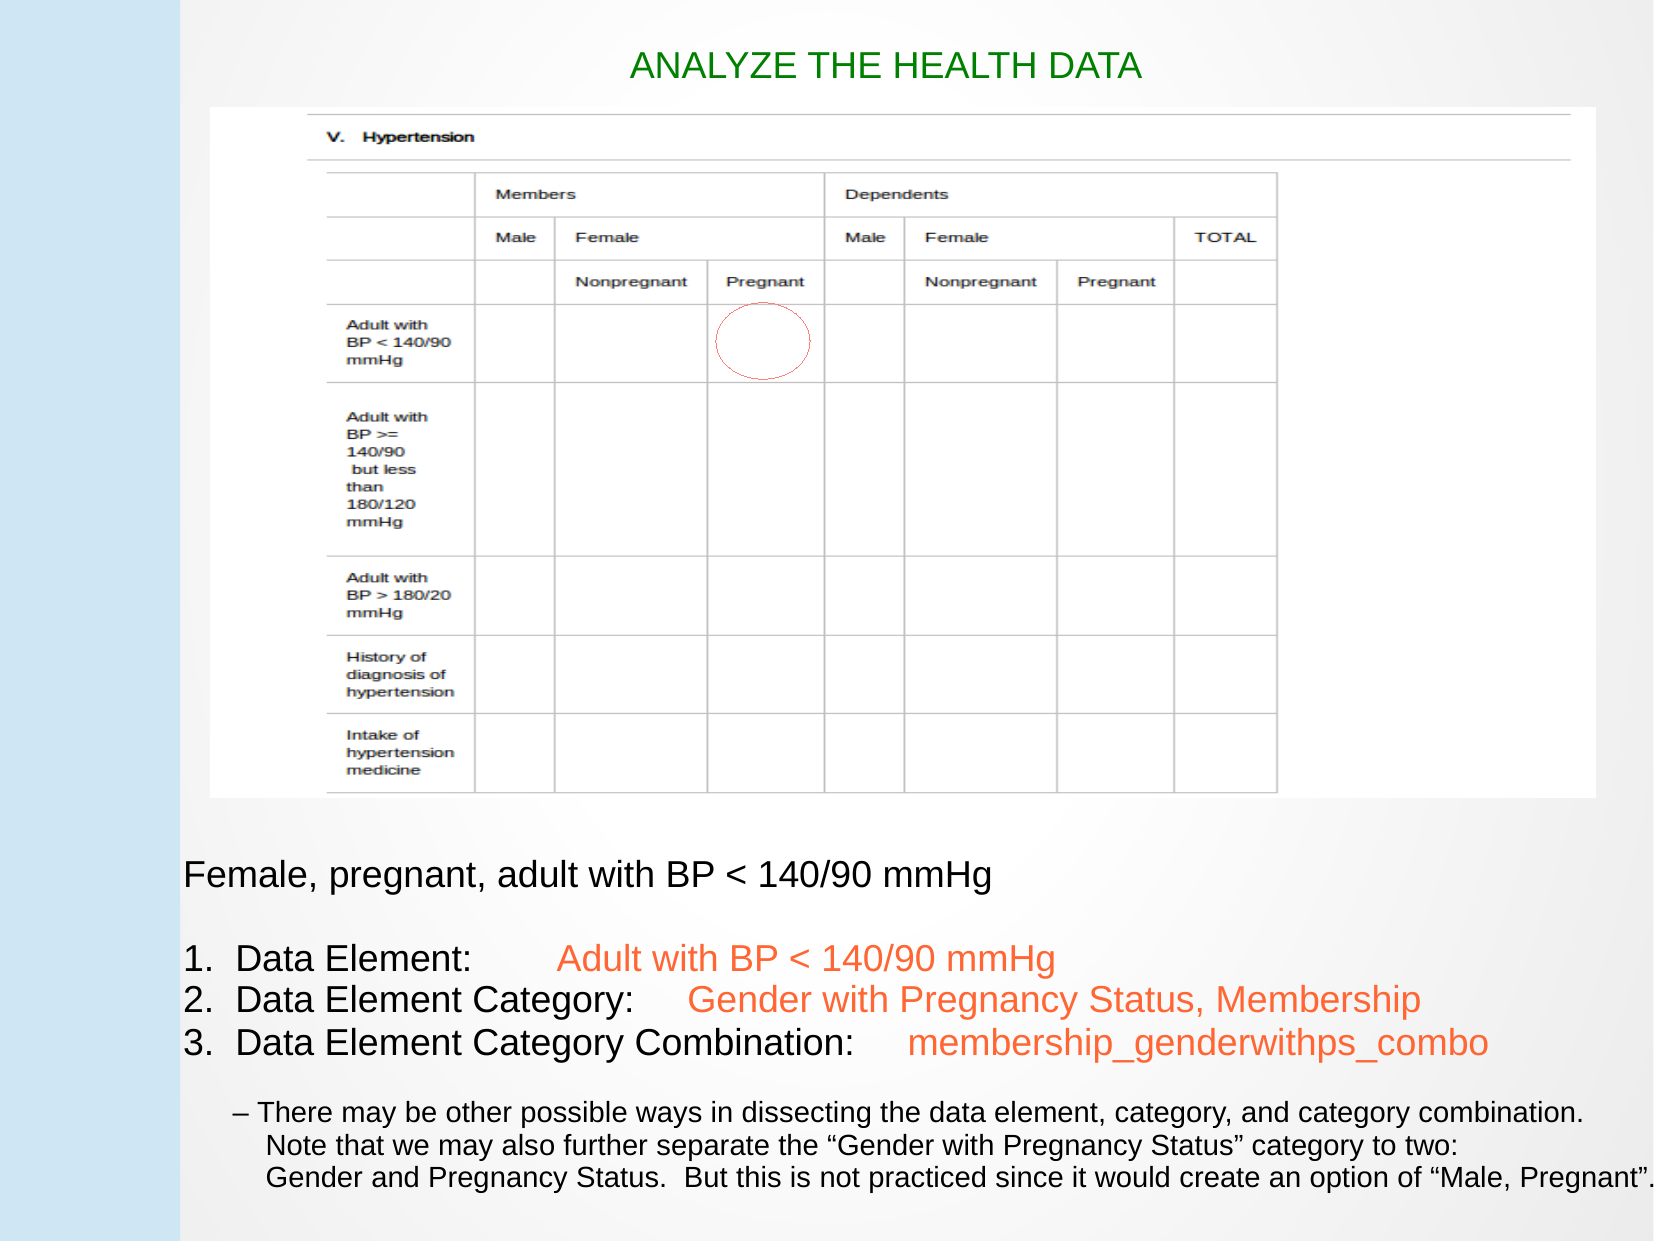

ANALYZE THE HEALTH DATA
Female, pregnant, adult with BP < 140/90 mmHg
1. Data Element: Adult with BP < 140/90 mmHg
2. Data Element Category: Gender with Pregnancy Status, Membership
3. Data Element Category Combination: membership_genderwithps_combo
 – There may be other possible ways in dissecting the data element, category, and category combination.
 Note that we may also further separate the “Gender with Pregnancy Status” category to two:
 Gender and Pregnancy Status. But this is not practiced since it would create an option of “Male, Pregnant”.